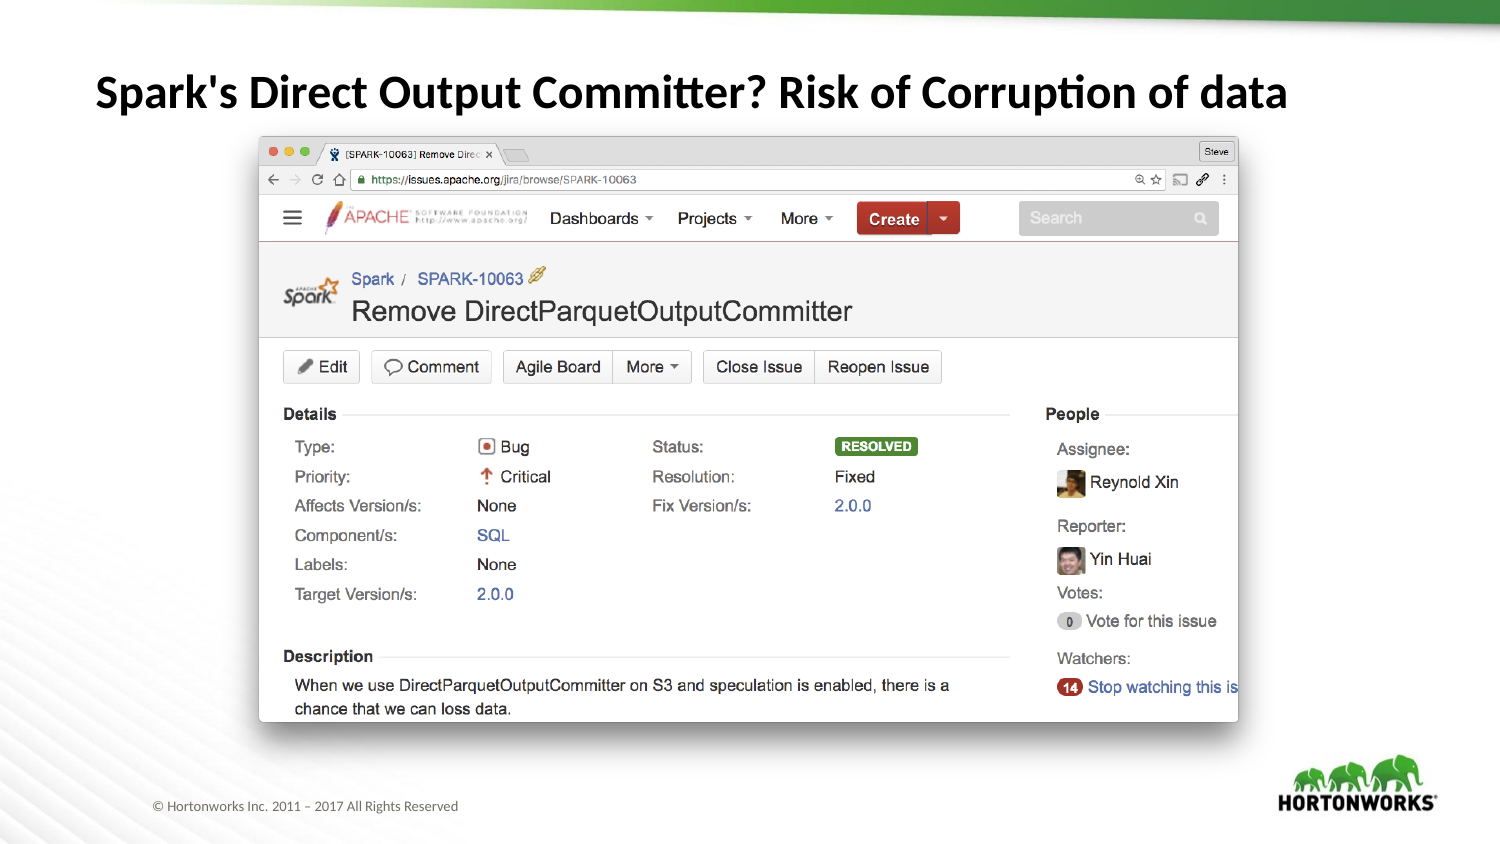

# Spark's Direct Output Committer? Risk of Corruption of data